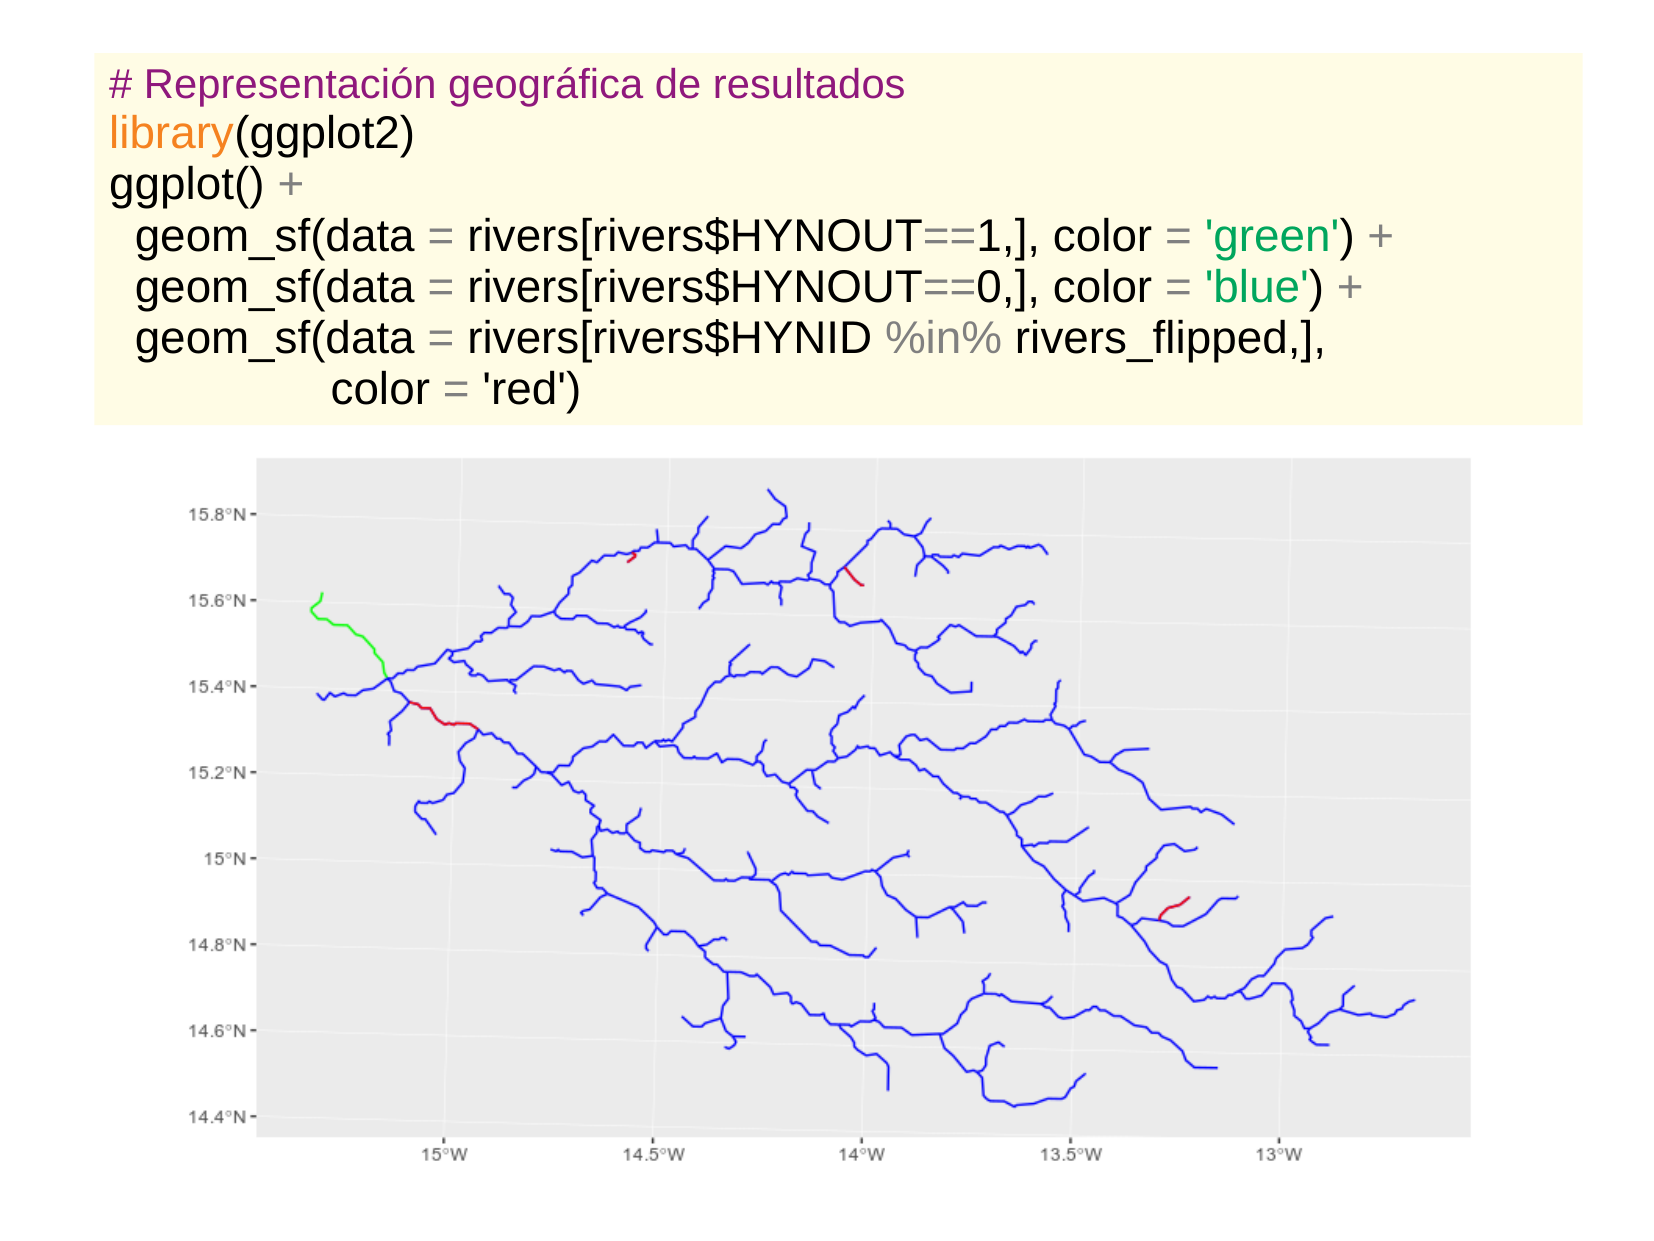

# Representación geográfica de resultados
library(ggplot2)
ggplot() +
 geom_sf(data = rivers[rivers$HYNOUT==1,], color = 'green') +
 geom_sf(data = rivers[rivers$HYNOUT==0,], color = 'blue') +
 geom_sf(data = rivers[rivers$HYNID %in% rivers_flipped,],
			color = 'red')